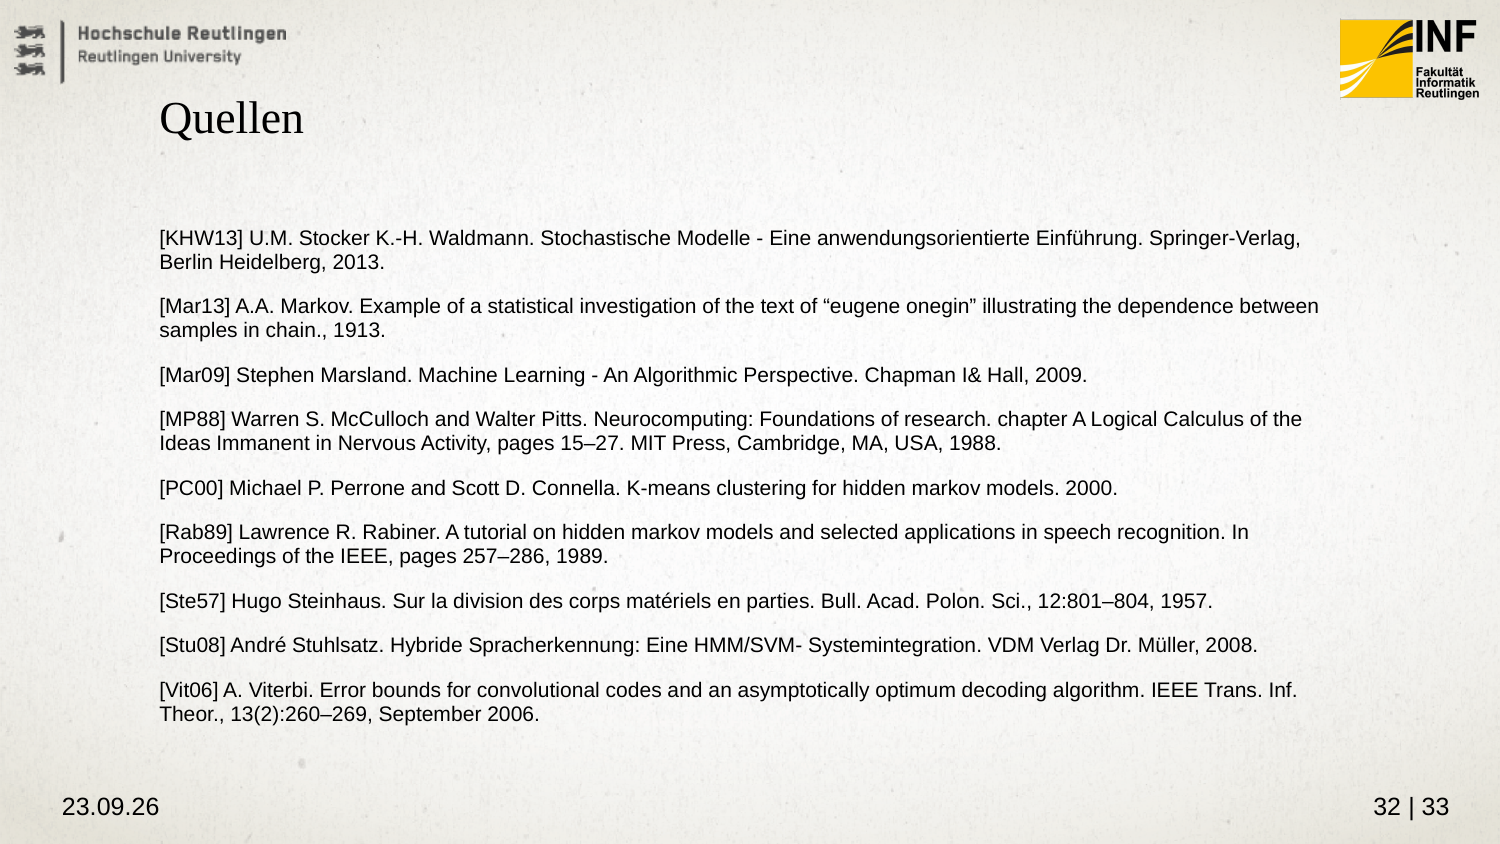

# Quellen
[KHW13] U.M. Stocker K.-H. Waldmann. Stochastische Modelle - Eine anwendungsorientierte Einführung. Springer-Verlag, Berlin Heidelberg, 2013.
[Mar13] A.A. Markov. Example of a statistical investigation of the text of “eugene onegin” illustrating the dependence between samples in chain., 1913.
[Mar09] Stephen Marsland. Machine Learning - An Algorithmic Perspective. Chapman I& Hall, 2009.
[MP88] Warren S. McCulloch and Walter Pitts. Neurocomputing: Foundations of research. chapter A Logical Calculus of the Ideas Immanent in Nervous Activity, pages 15–27. MIT Press, Cambridge, MA, USA, 1988.
[PC00] Michael P. Perrone and Scott D. Connella. K-means clustering for hidden markov models. 2000.
[Rab89] Lawrence R. Rabiner. A tutorial on hidden markov models and selected applications in speech recognition. In Proceedings of the IEEE, pages 257–286, 1989.
[Ste57] Hugo Steinhaus. Sur la division des corps matériels en parties. Bull. Acad. Polon. Sci., 12:801–804, 1957.
[Stu08] André Stuhlsatz. Hybride Spracherkennung: Eine HMM/SVM- Systemintegration. VDM Verlag Dr. Müller, 2008.
[Vit06] A. Viterbi. Error bounds for convolutional codes and an asymptotically optimum decoding algorithm. IEEE Trans. Inf. Theor., 13(2):260–269, September 2006.